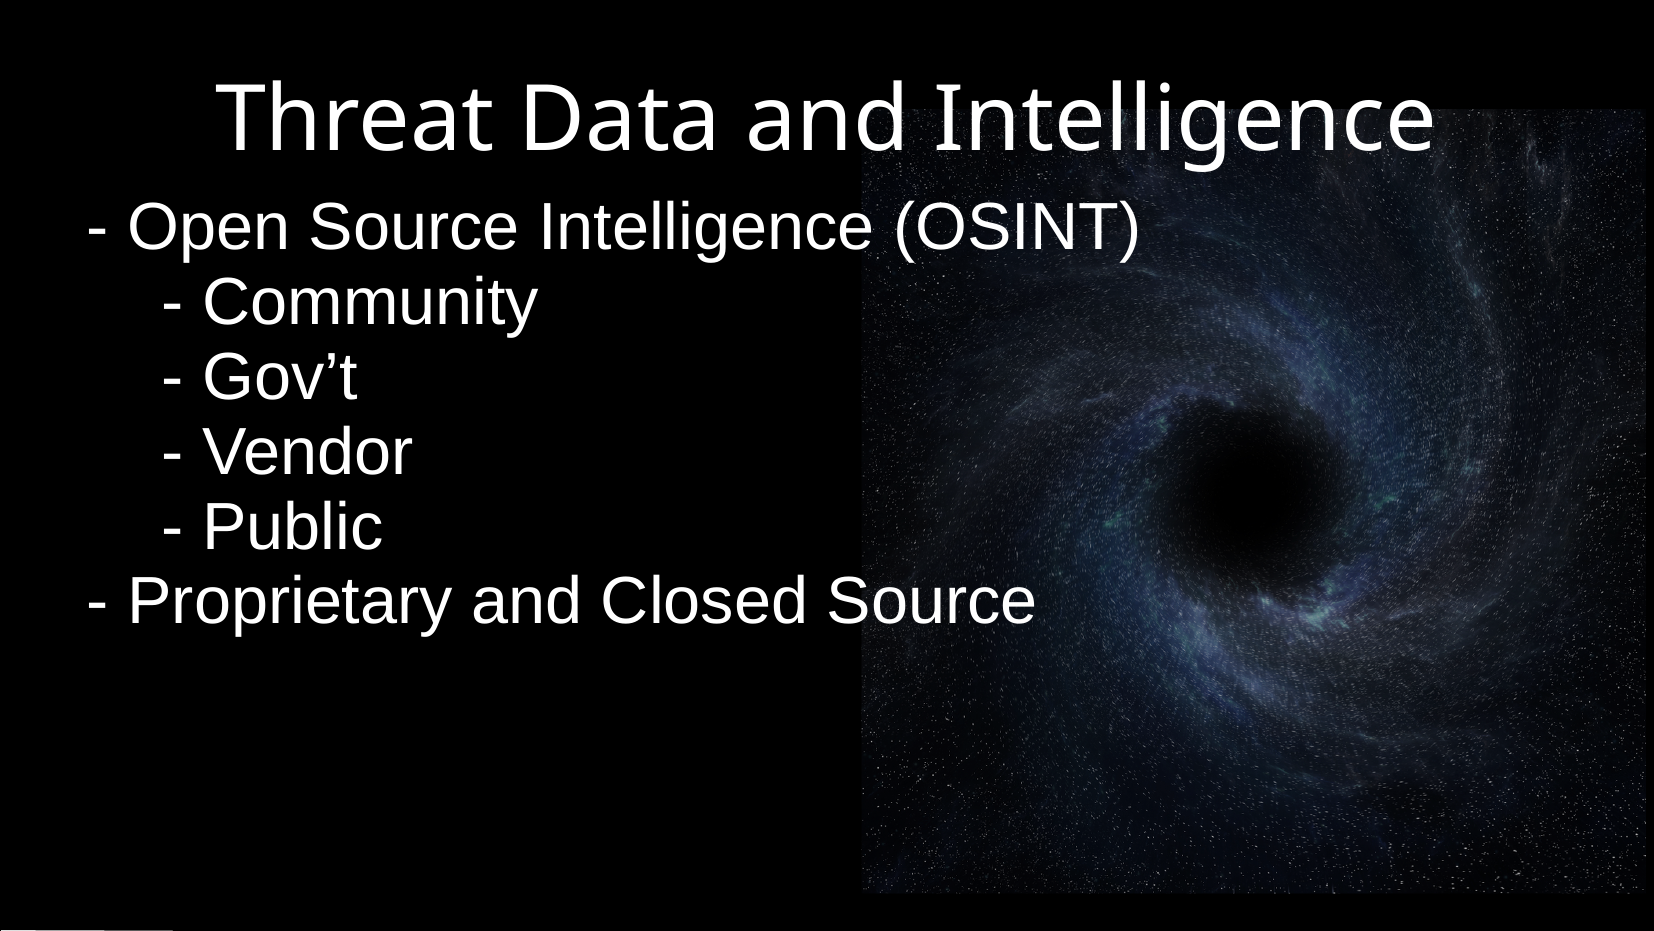

# Threat Data and Intelligence
- Open Source Intelligence (OSINT)
	- Community
	- Gov’t
	- Vendor
	- Public
- Proprietary and Closed Source